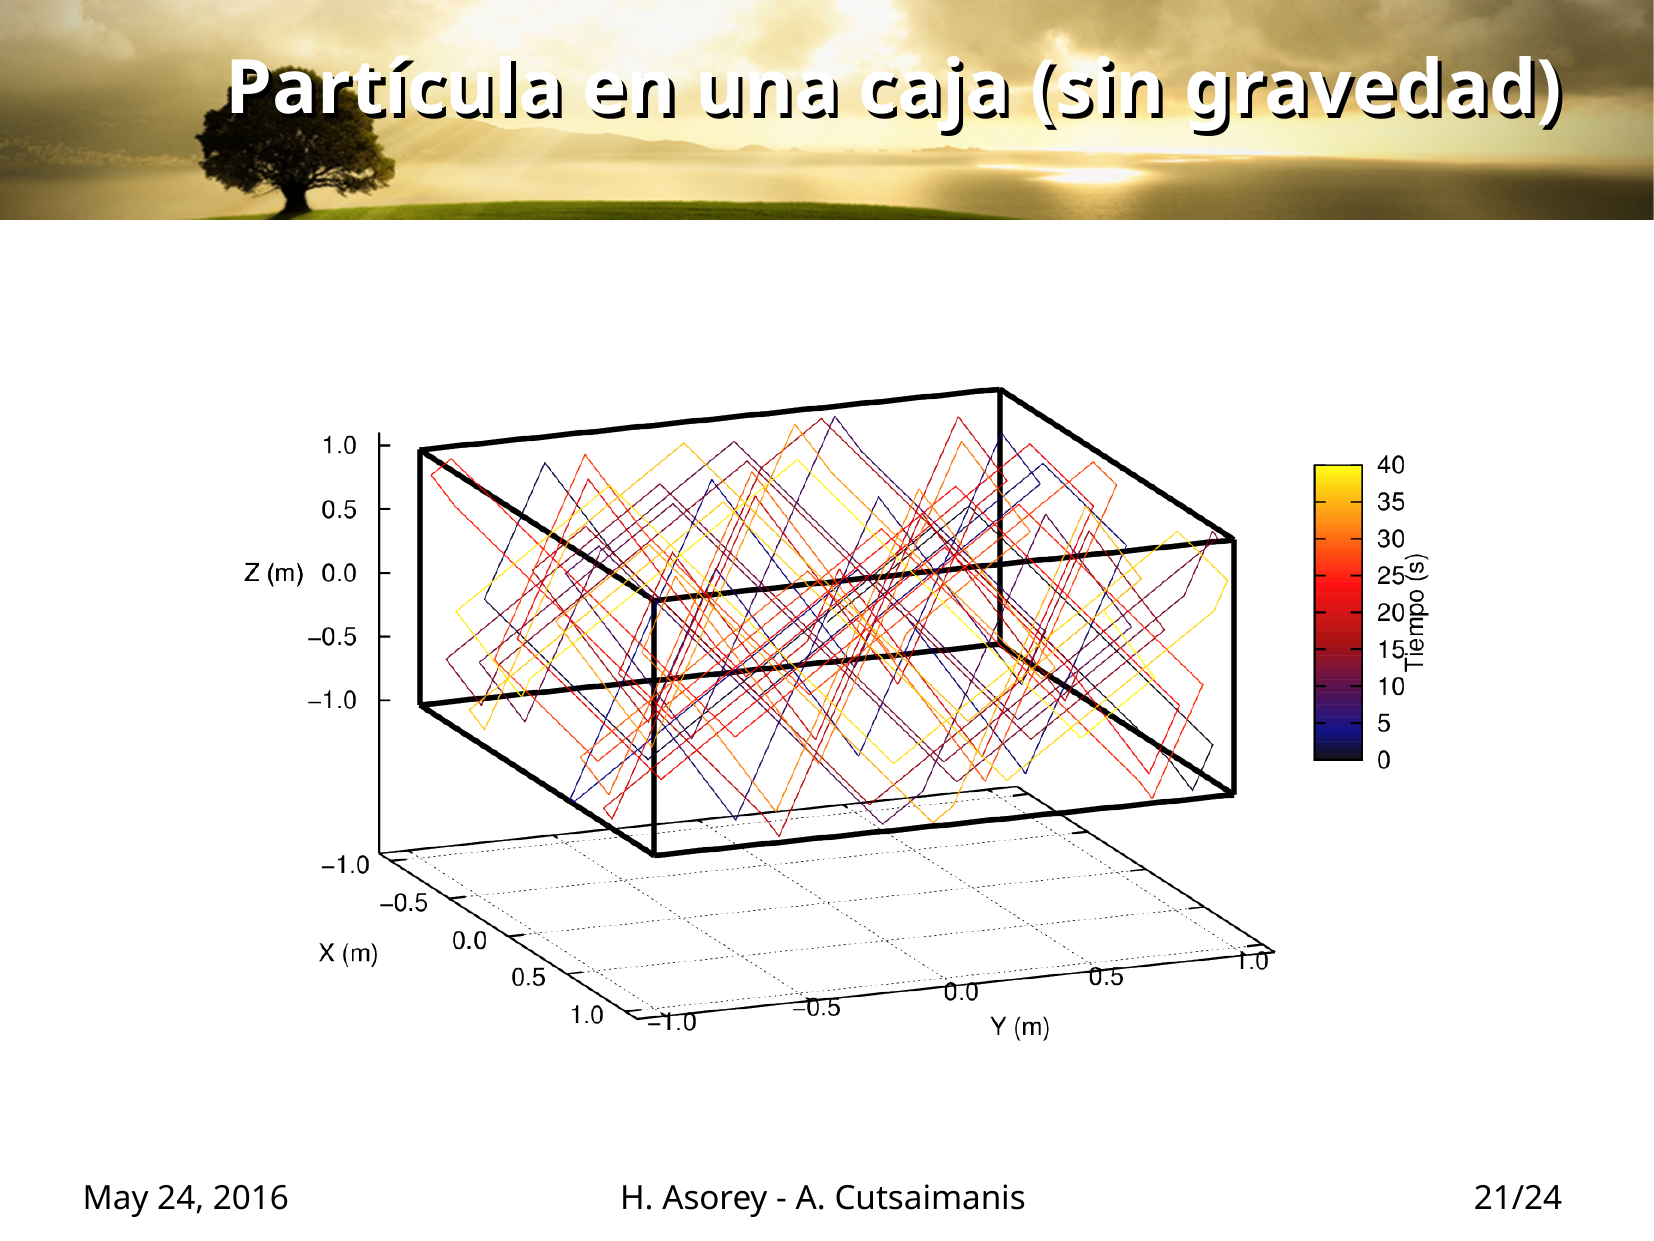

# Partícula en una caja (sin gravedad)
May 24, 2016
H. Asorey - A. Cutsaimanis
21